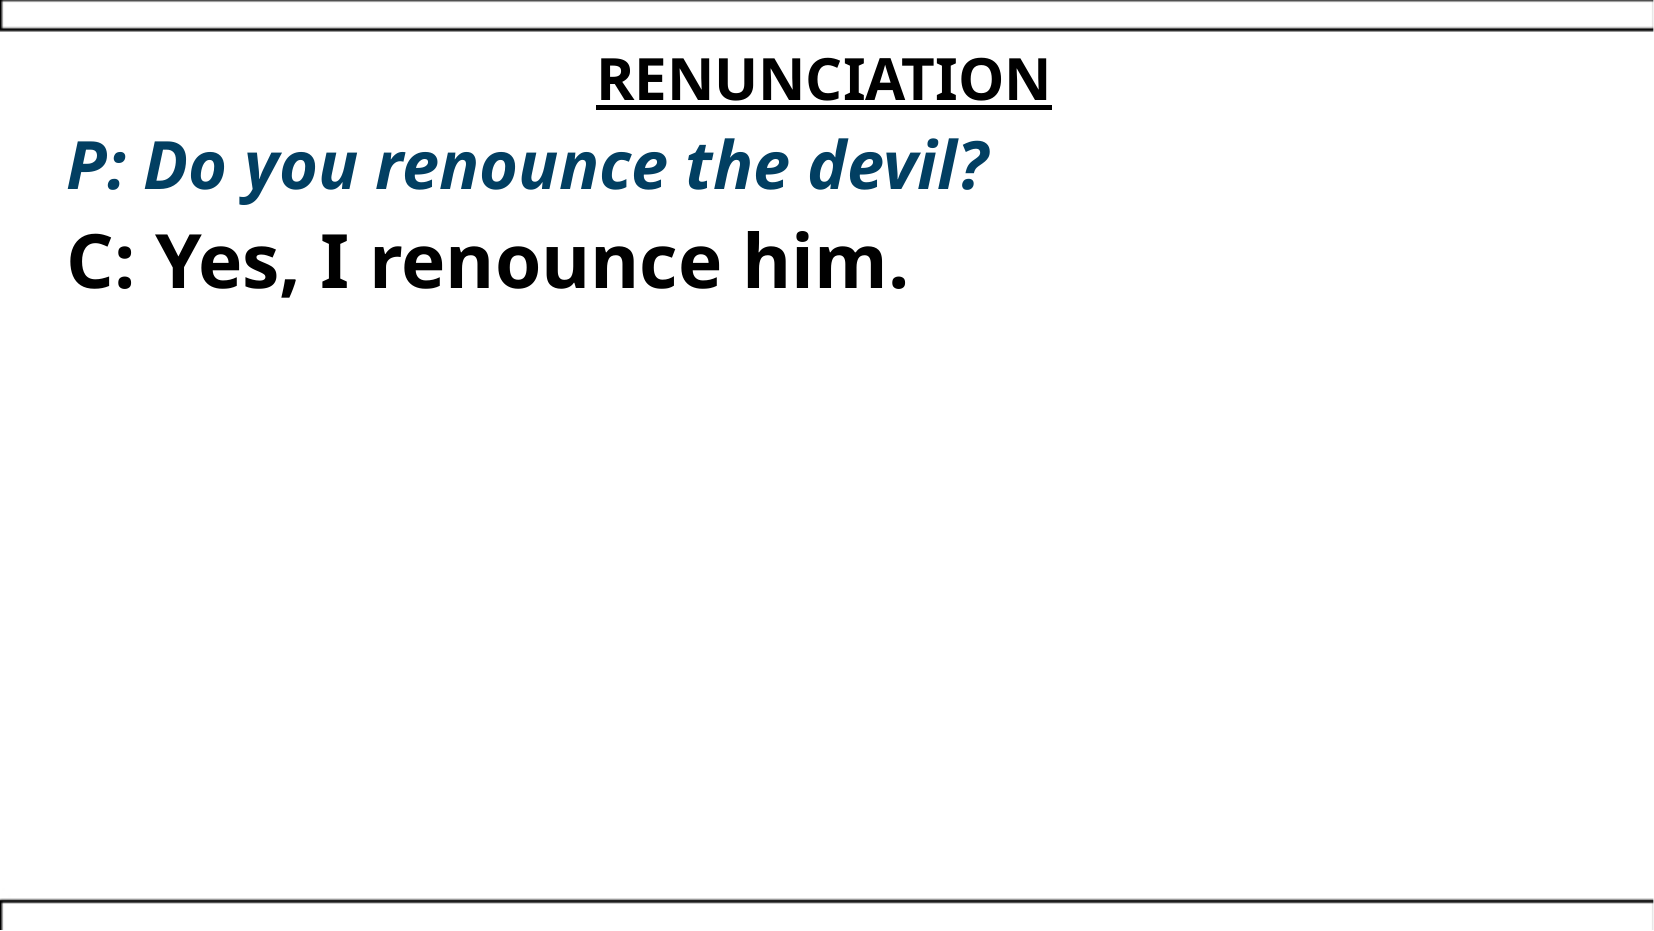

RENUNCIATION
P: Do you renounce the devil?
C: Yes, I renounce him.